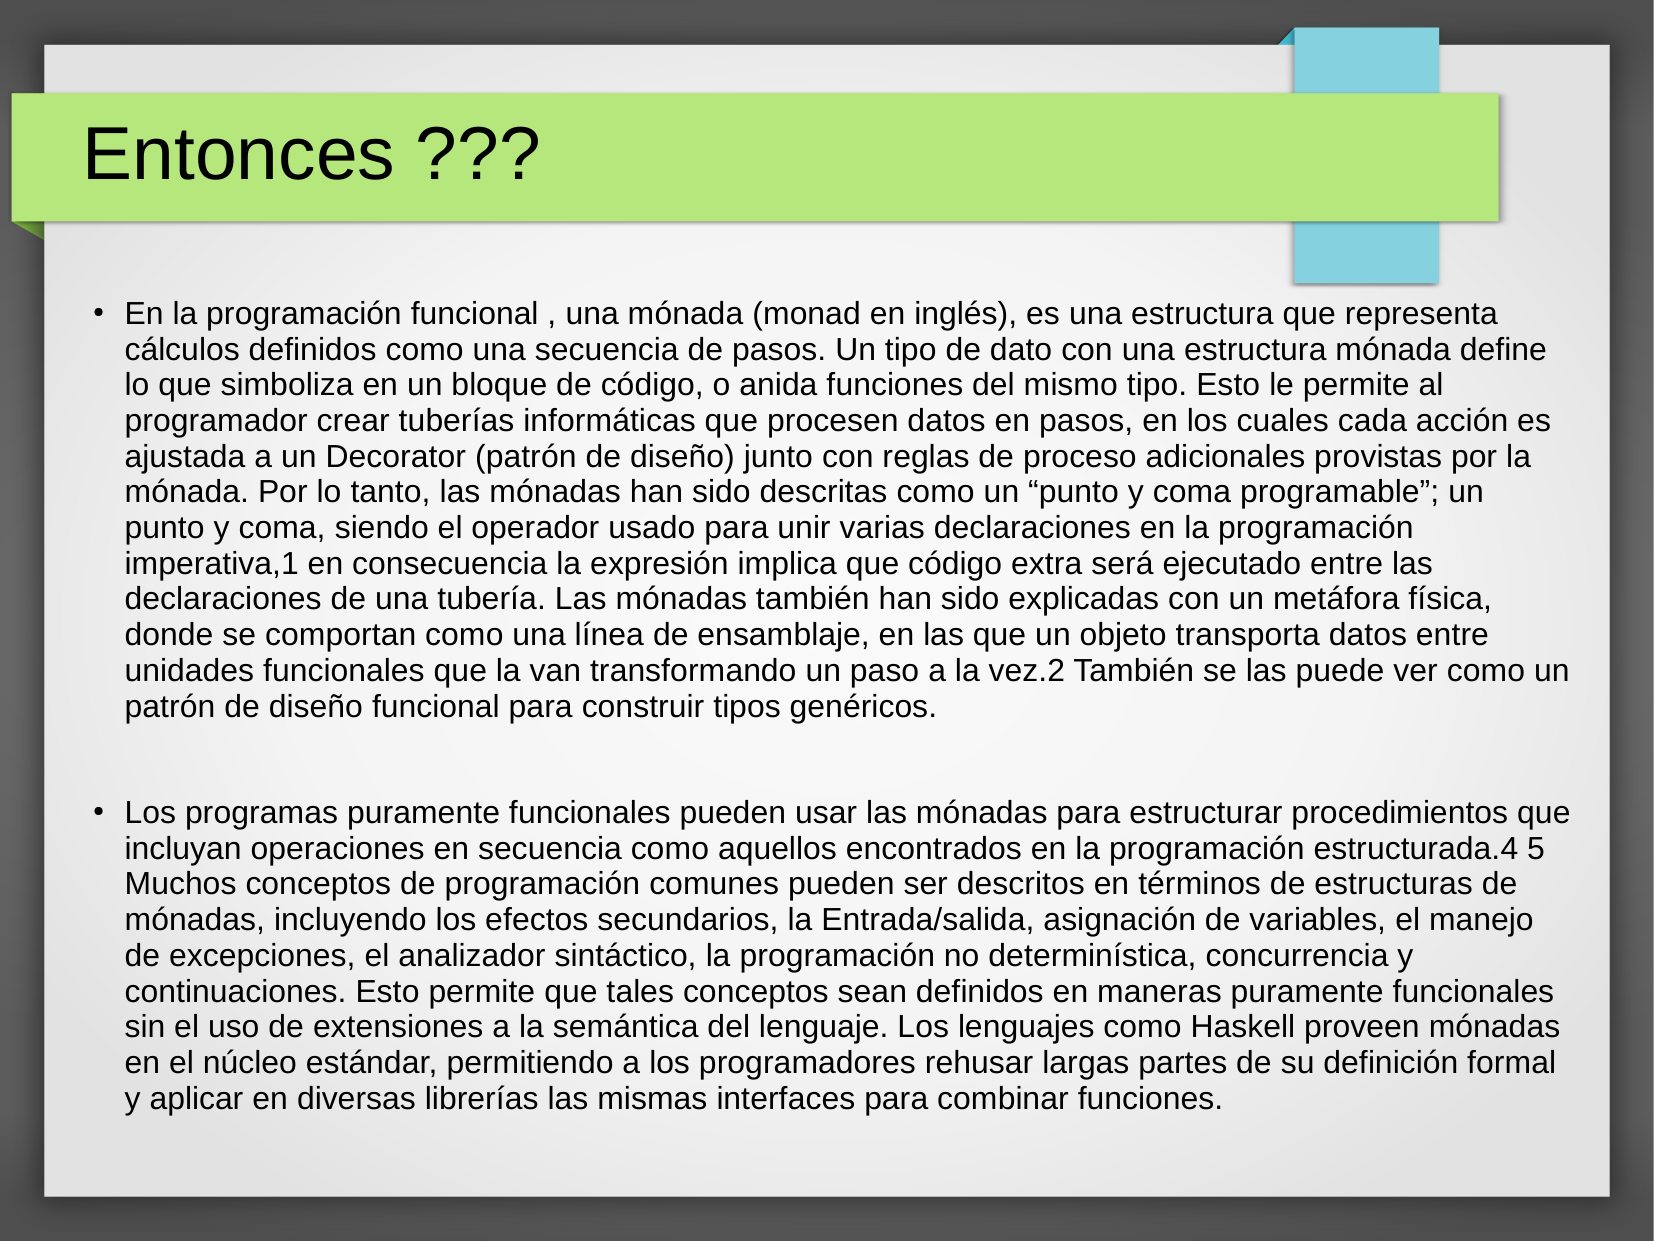

# Entonces ???
En la programación funcional , una mónada (monad en inglés), es una estructura que representa cálculos definidos como una secuencia de pasos. Un tipo de dato con una estructura mónada define lo que simboliza en un bloque de código, o anida funciones del mismo tipo. Esto le permite al programador crear tuberías informáticas que procesen datos en pasos, en los cuales cada acción es ajustada a un Decorator (patrón de diseño) junto con reglas de proceso adicionales provistas por la mónada. Por lo tanto, las mónadas han sido descritas como un “punto y coma programable”; un punto y coma, siendo el operador usado para unir varias declaraciones en la programación imperativa,1 en consecuencia la expresión implica que código extra será ejecutado entre las declaraciones de una tubería. Las mónadas también han sido explicadas con un metáfora física, donde se comportan como una línea de ensamblaje, en las que un objeto transporta datos entre unidades funcionales que la van transformando un paso a la vez.2 También se las puede ver como un patrón de diseño funcional para construir tipos genéricos.
Los programas puramente funcionales pueden usar las mónadas para estructurar procedimientos que incluyan operaciones en secuencia como aquellos encontrados en la programación estructurada.4 5 Muchos conceptos de programación comunes pueden ser descritos en términos de estructuras de mónadas, incluyendo los efectos secundarios, la Entrada/salida, asignación de variables, el manejo de excepciones, el analizador sintáctico, la programación no determinística, concurrencia y continuaciones. Esto permite que tales conceptos sean definidos en maneras puramente funcionales sin el uso de extensiones a la semántica del lenguaje. Los lenguajes como Haskell proveen mónadas en el núcleo estándar, permitiendo a los programadores rehusar largas partes de su definición formal y aplicar en diversas librerías las mismas interfaces para combinar funciones.